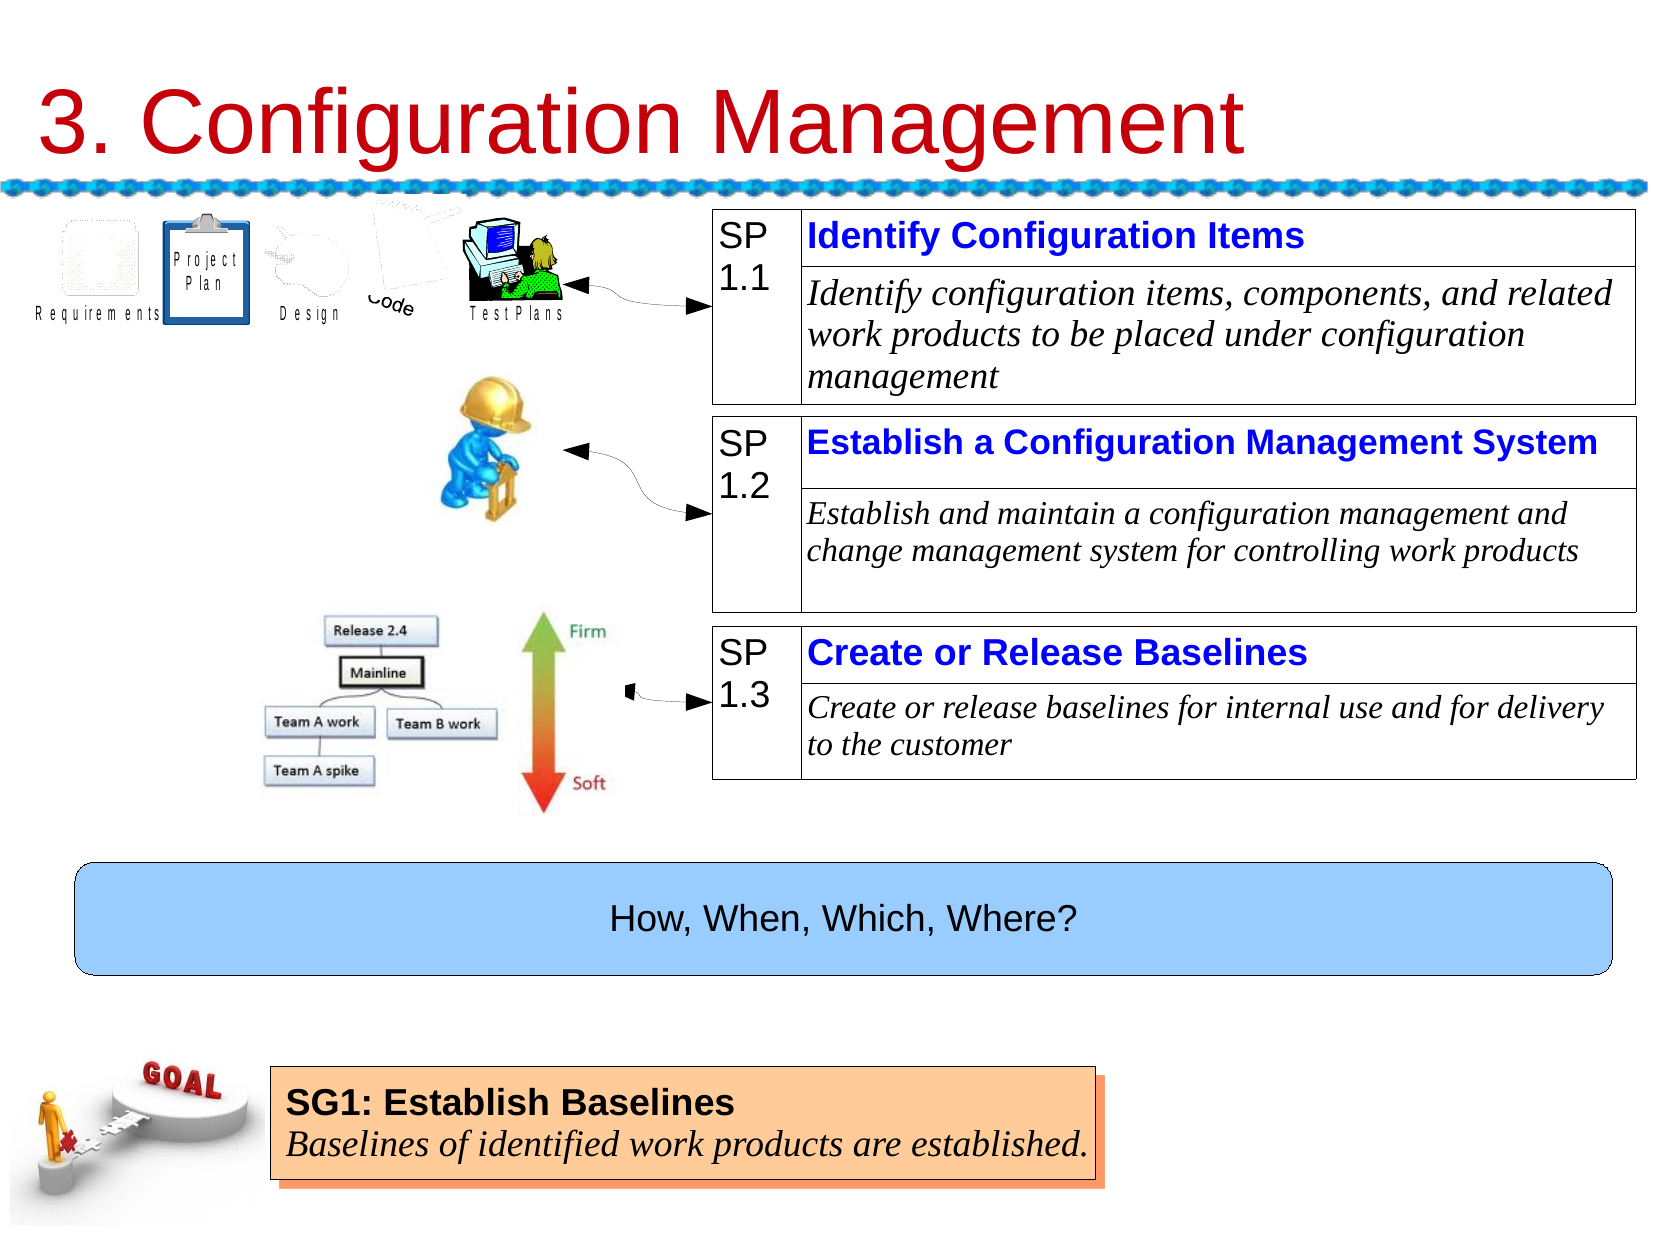

# 3. Configuration Management
| SP 1.1 | Identify Configuration Items |
| --- | --- |
| | Identify configuration items, components, and related work products to be placed under configuration management |
| SP 1.2 | Establish a Configuration Management System |
| --- | --- |
| | Establish and maintain a configuration management and change management system for controlling work products |
| SP 1.3 | Create or Release Baselines |
| --- | --- |
| | Create or release baselines for internal use and for delivery to the customer |
How, When, Which, Where?
SG1: Establish Baselines
Baselines of identified work products are established.